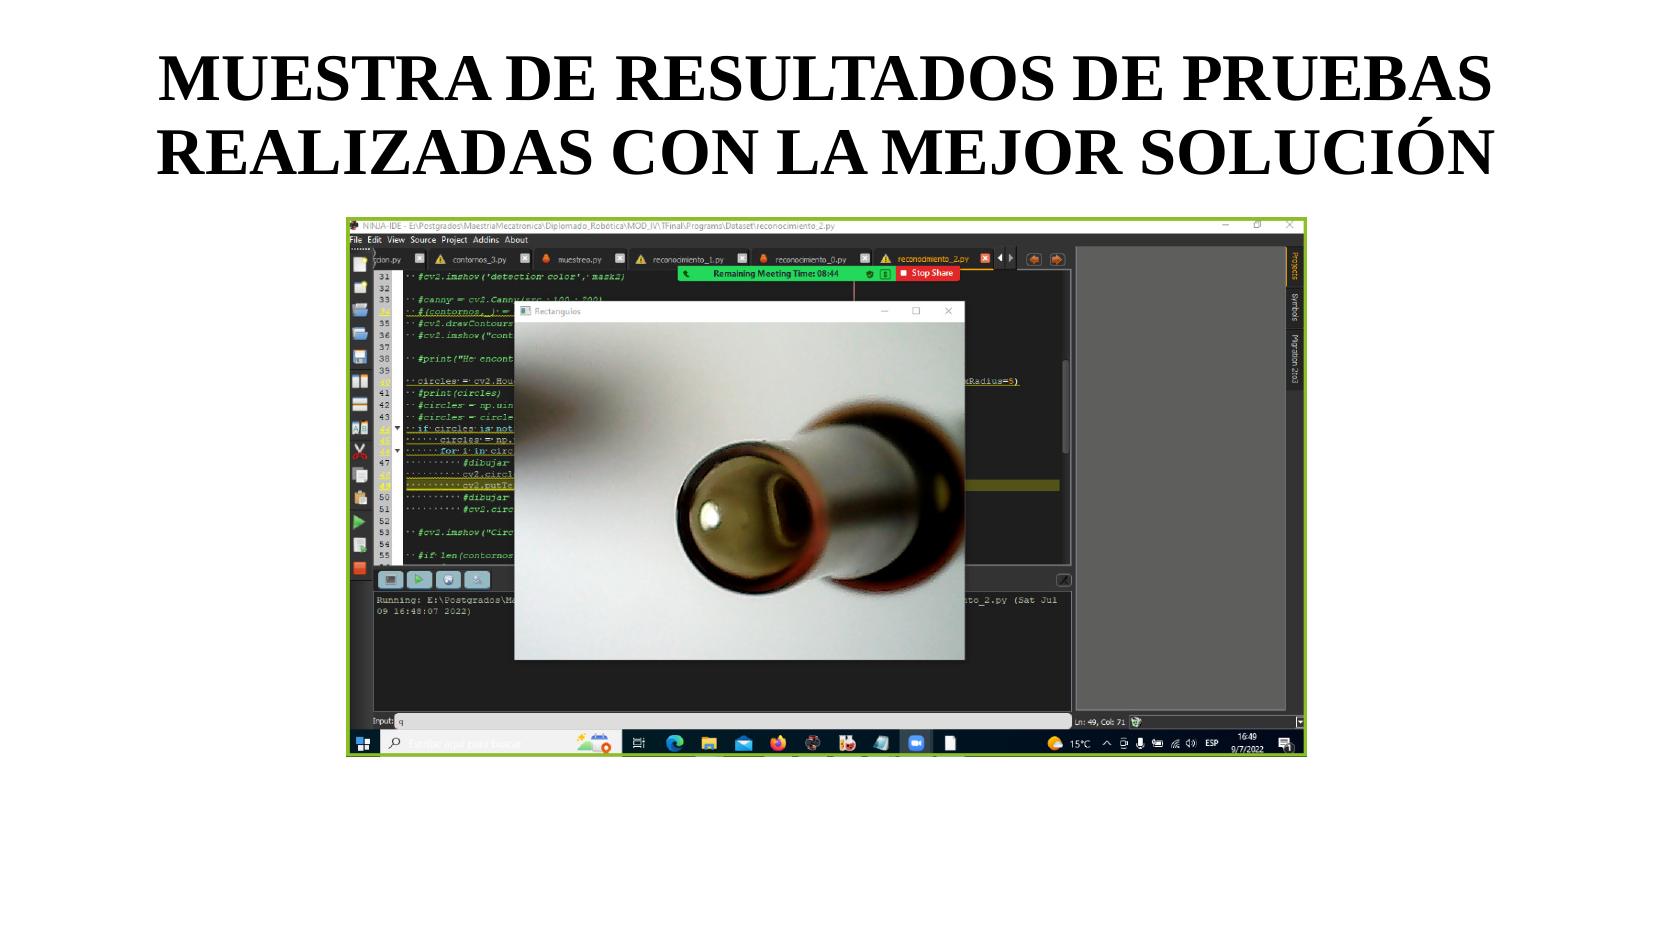

# MUESTRA DE RESULTADOS DE PRUEBAS REALIZADAS CON LA MEJOR SOLUCIÓN